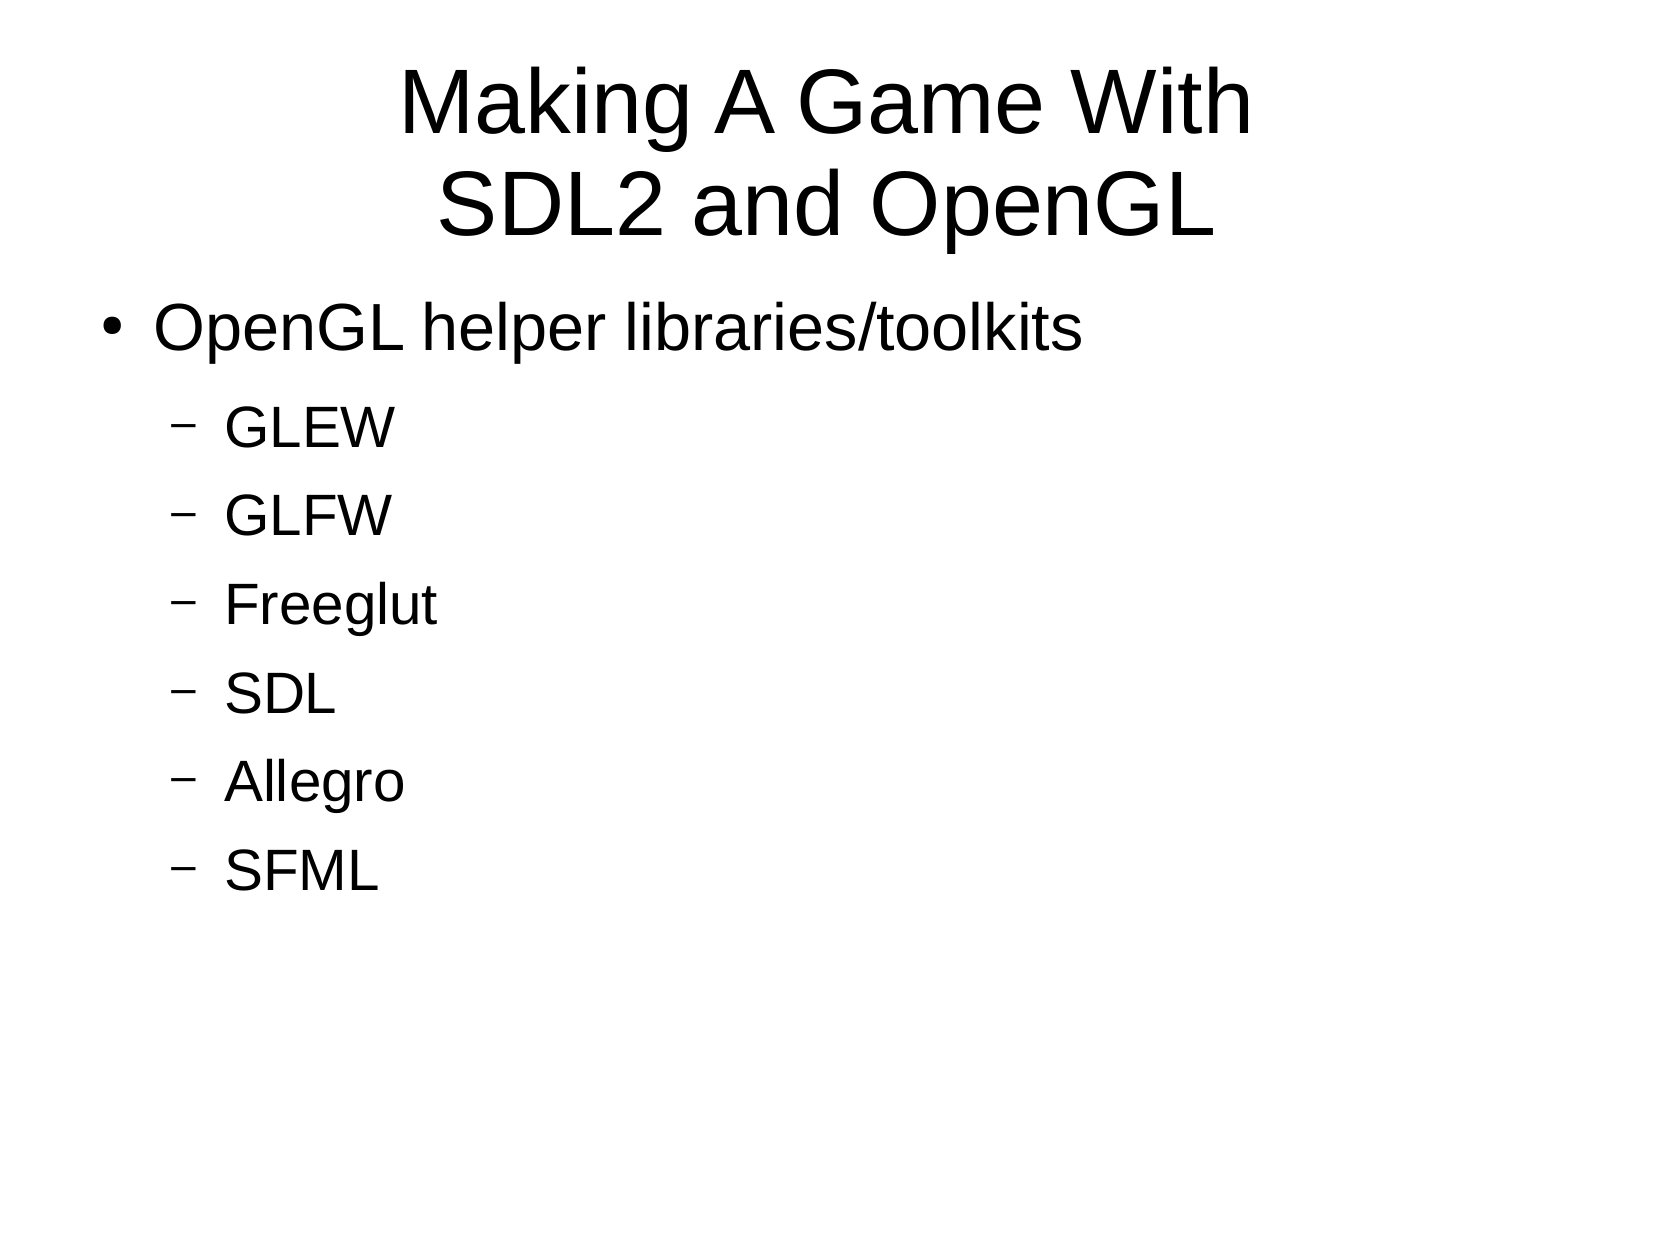

# Making A Game With SDL2 and OpenGL
OpenGL helper libraries/toolkits
GLEW
GLFW
Freeglut
SDL
Allegro
SFML